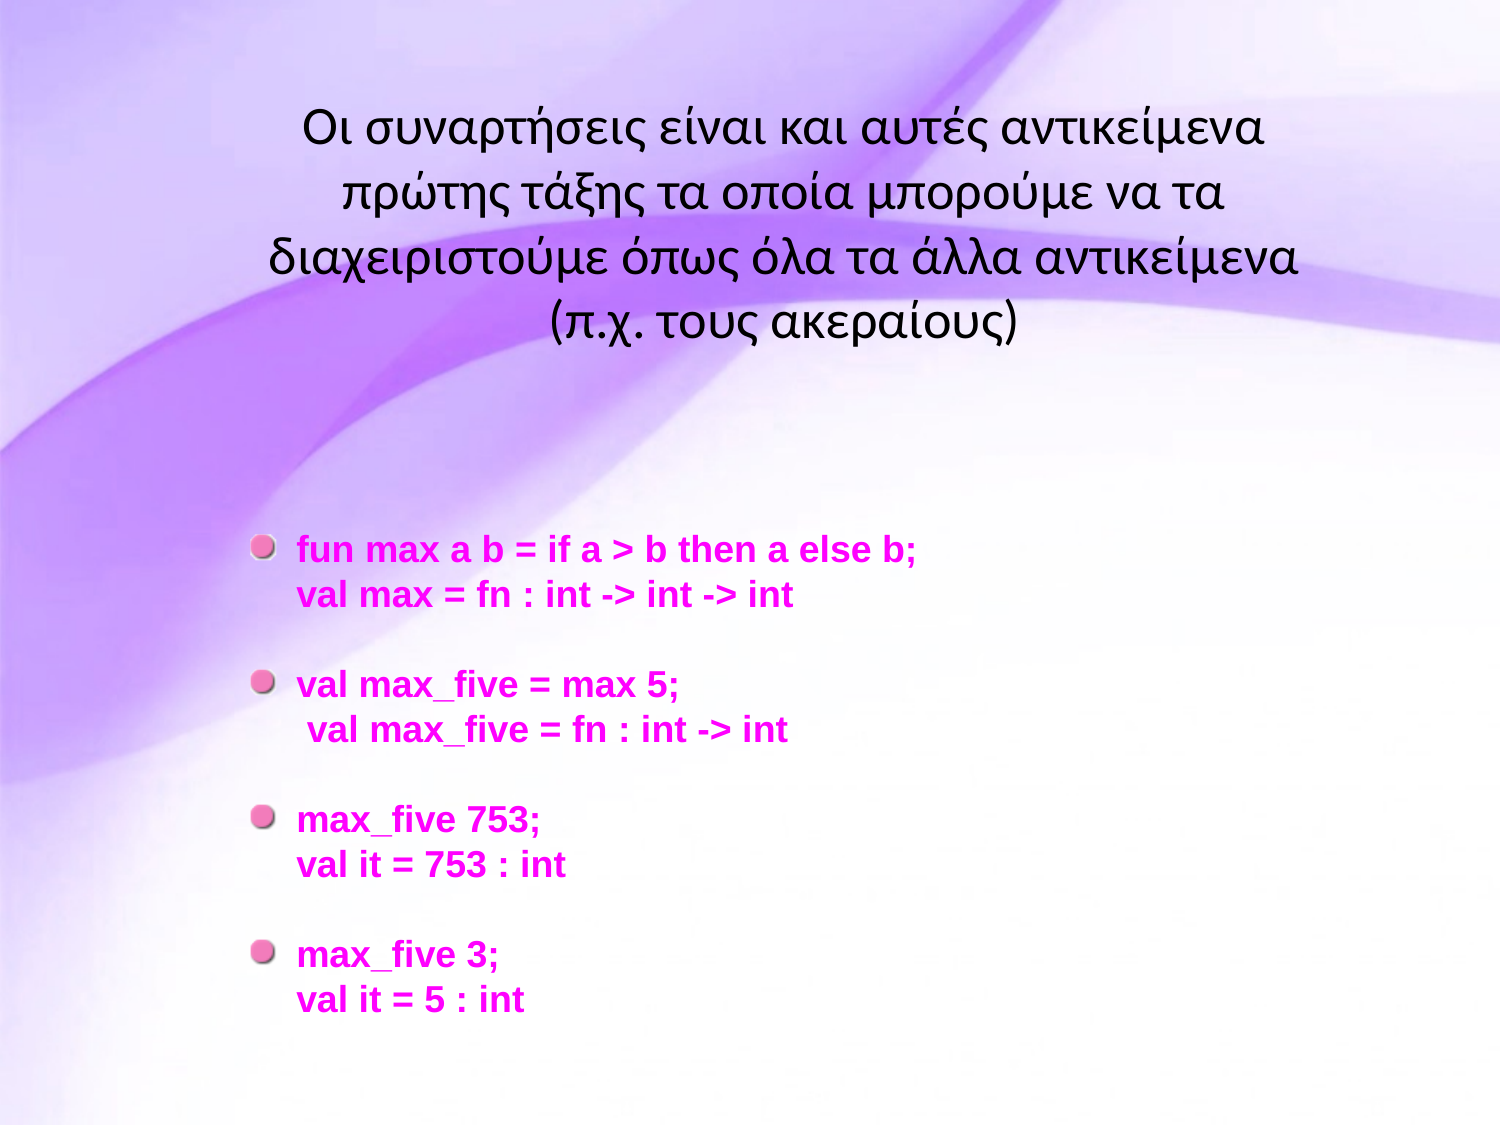

Οι συναρτήσεις είναι και αυτές αντικείμενα πρώτης τάξης τα οποία μπορούμε να τα διαχειριστούμε όπως όλα τα άλλα αντικείμενα
(π.χ. τους ακεραίους)
fun max a b = if a > b then a else b;
val max = fn : int -> int -> int
val max_five = max 5;
 val max_five = fn : int -> int
max_five 753;
val it = 753 : int
max_five 3;
val it = 5 : int